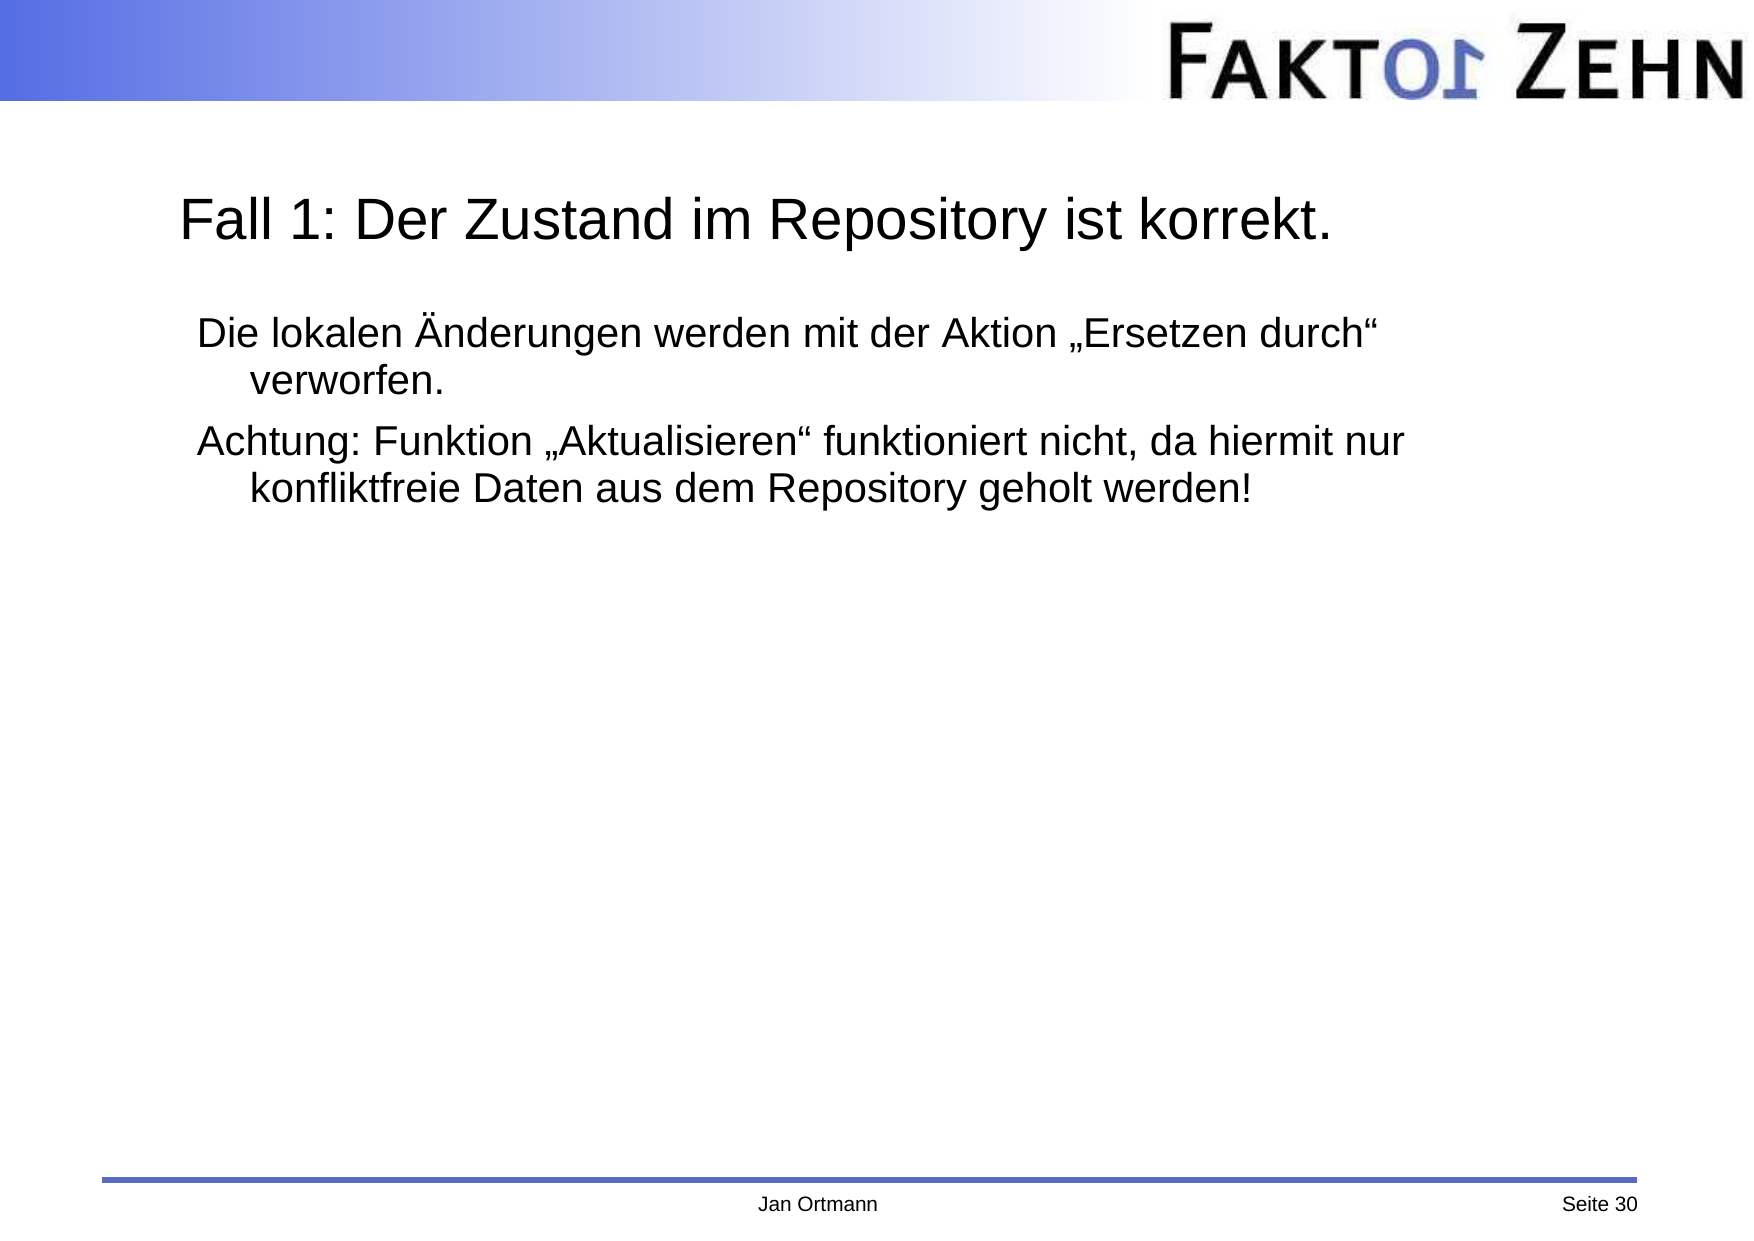

# Fall 1: Der Zustand im Repository ist korrekt.
Die lokalen Änderungen werden mit der Aktion „Ersetzen durch“ verworfen.
Achtung: Funktion „Aktualisieren“ funktioniert nicht, da hiermit nur konfliktfreie Daten aus dem Repository geholt werden!